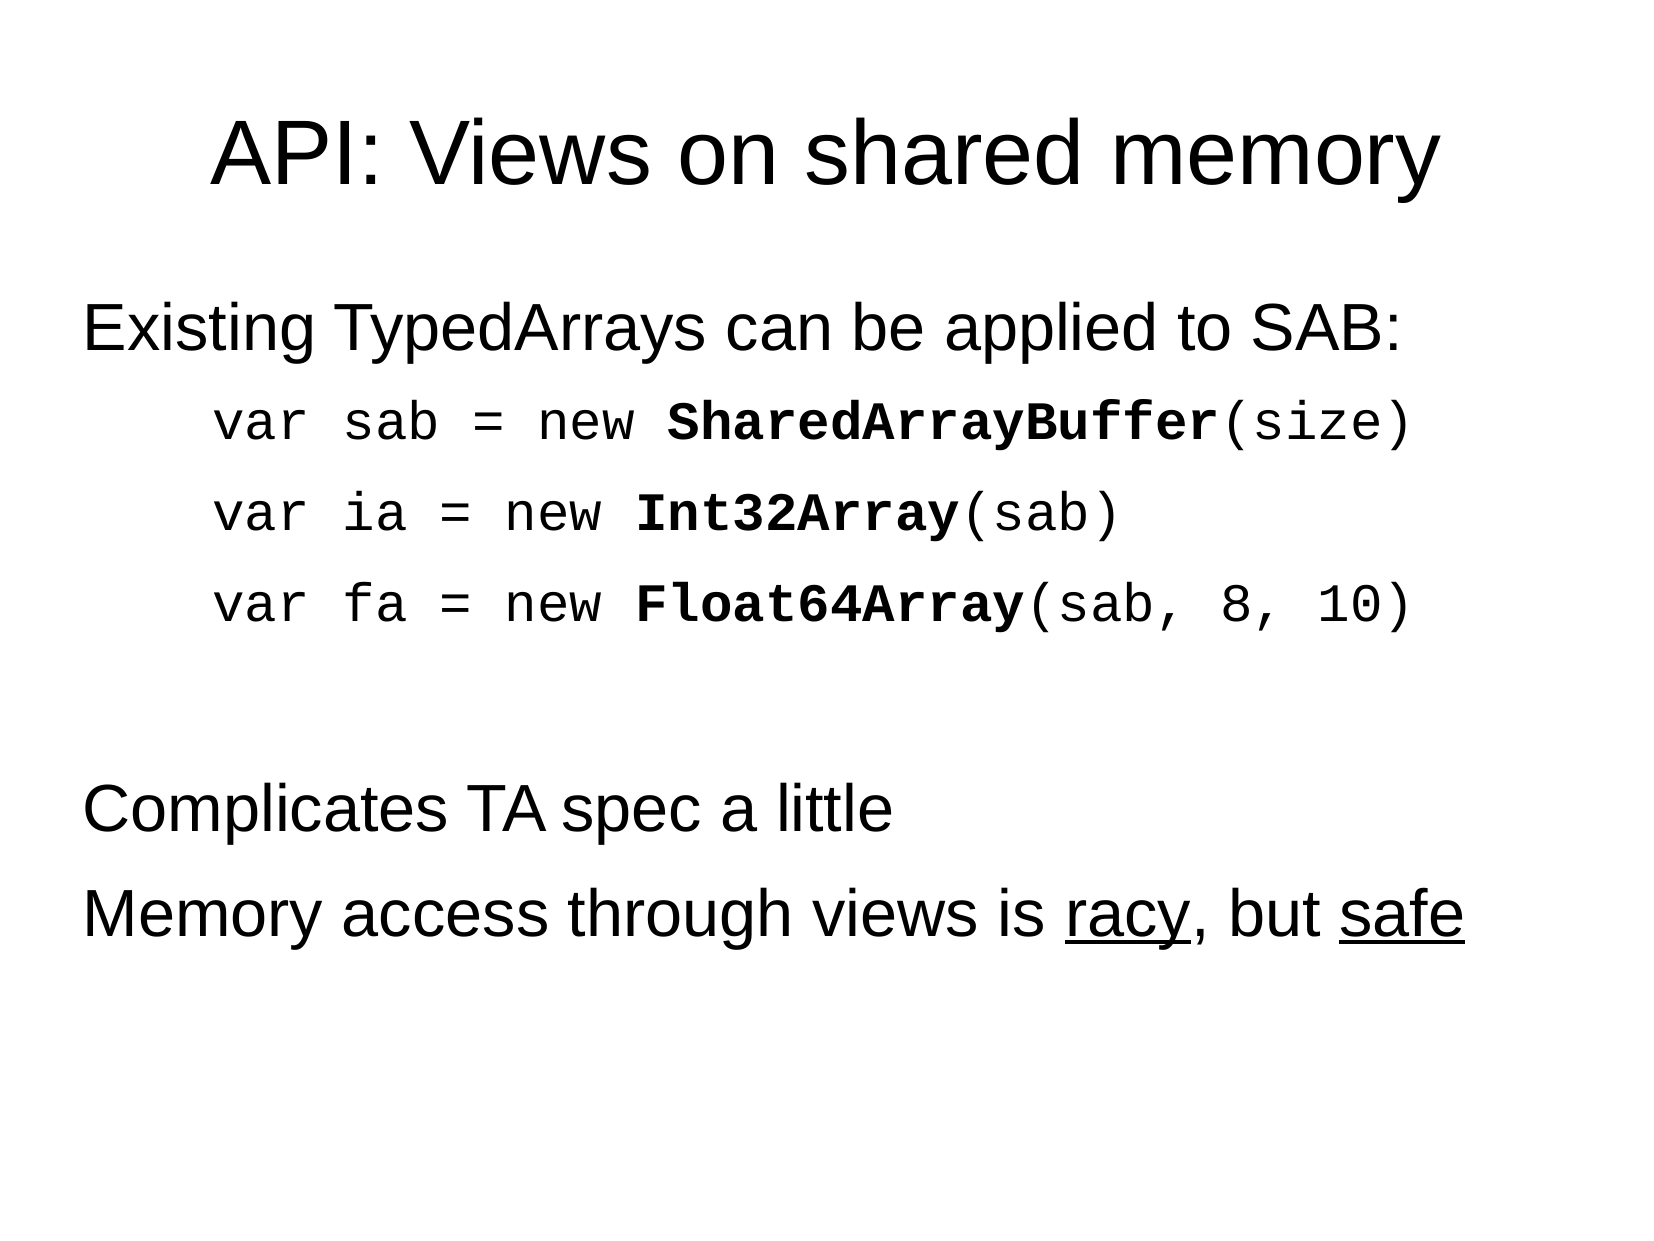

# API: Views on shared memory
Existing TypedArrays can be applied to SAB:
 var sab = new SharedArrayBuffer(size)
 var ia = new Int32Array(sab)
 var fa = new Float64Array(sab, 8, 10)
Complicates TA spec a little
Memory access through views is racy, but safe